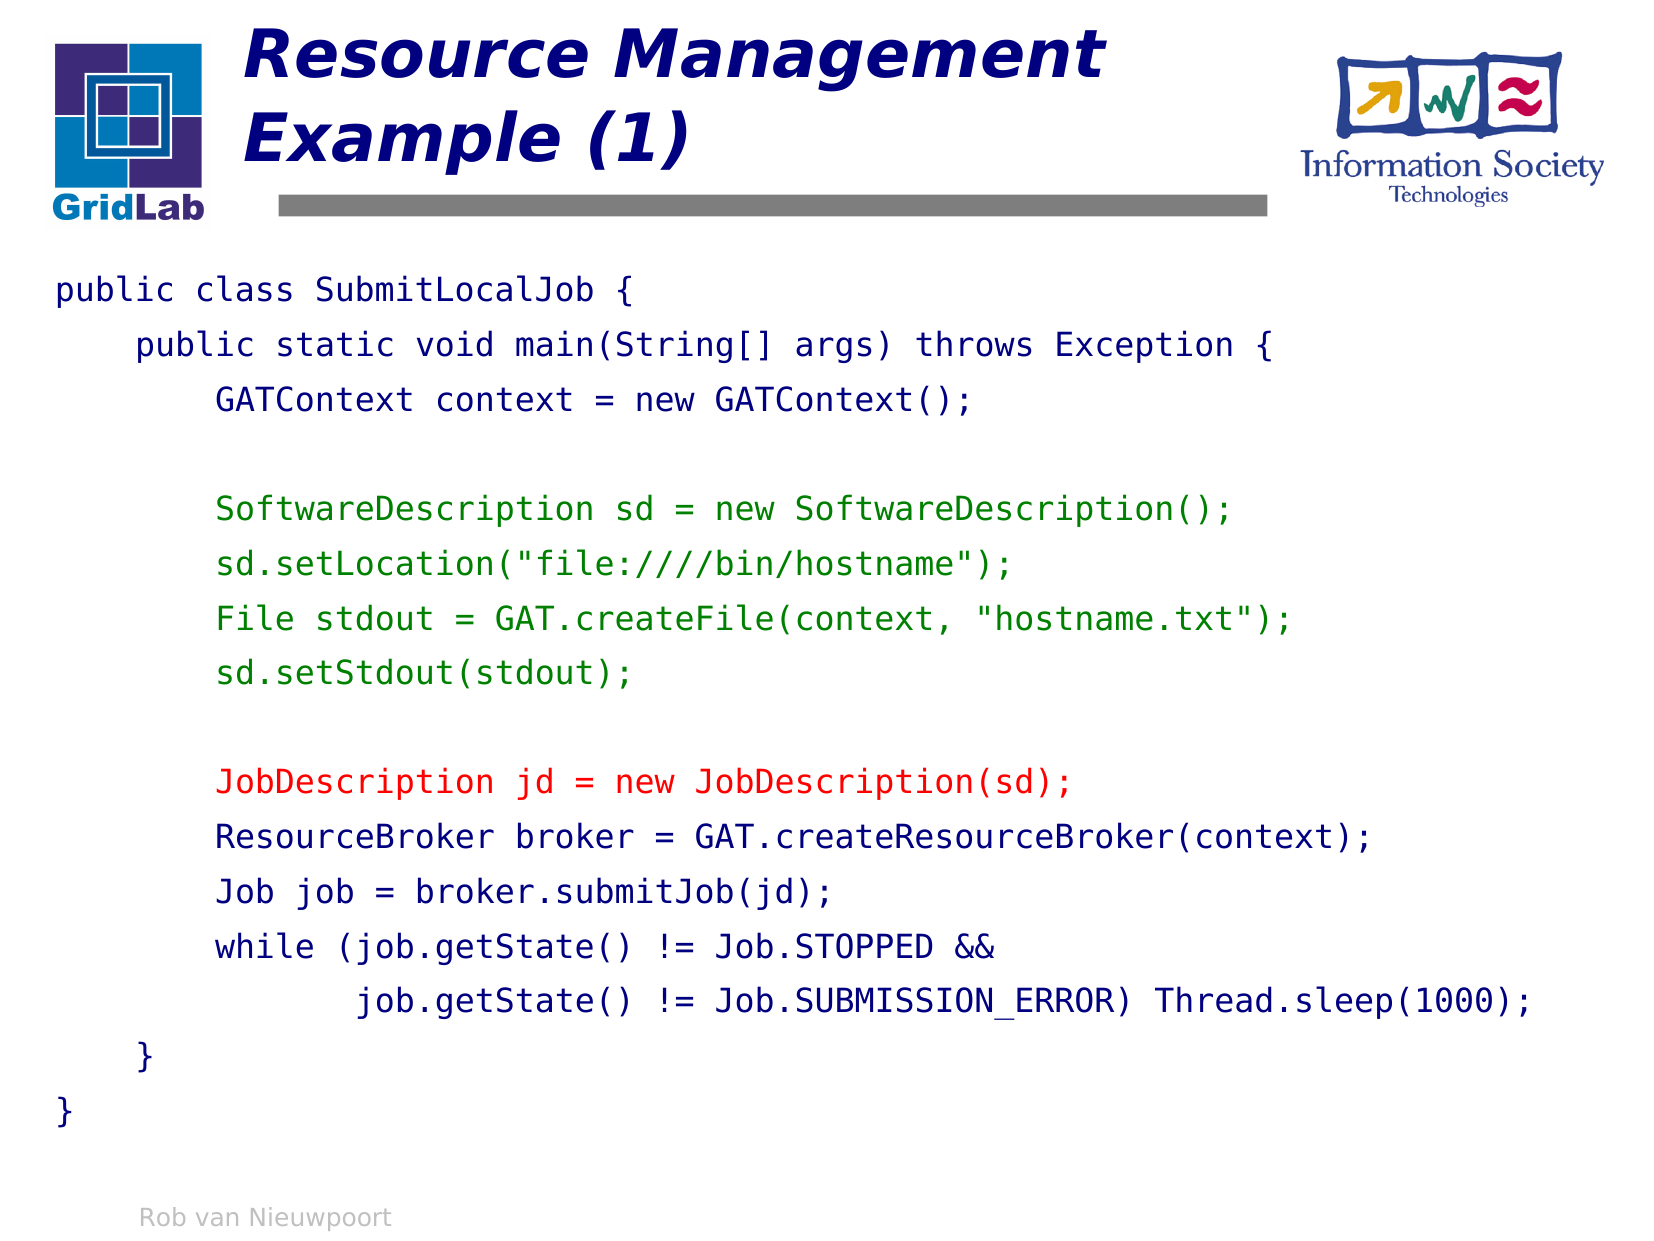

# Resource Management Example (1)
public class SubmitLocalJob {
 public static void main(String[] args) throws Exception {
 GATContext context = new GATContext();
 SoftwareDescription sd = new SoftwareDescription();
 sd.setLocation("file:////bin/hostname");
 File stdout = GAT.createFile(context, "hostname.txt");
 sd.setStdout(stdout);
 JobDescription jd = new JobDescription(sd);
 ResourceBroker broker = GAT.createResourceBroker(context);
 Job job = broker.submitJob(jd);
 while (job.getState() != Job.STOPPED &&
 job.getState() != Job.SUBMISSION_ERROR) Thread.sleep(1000);
 }
}